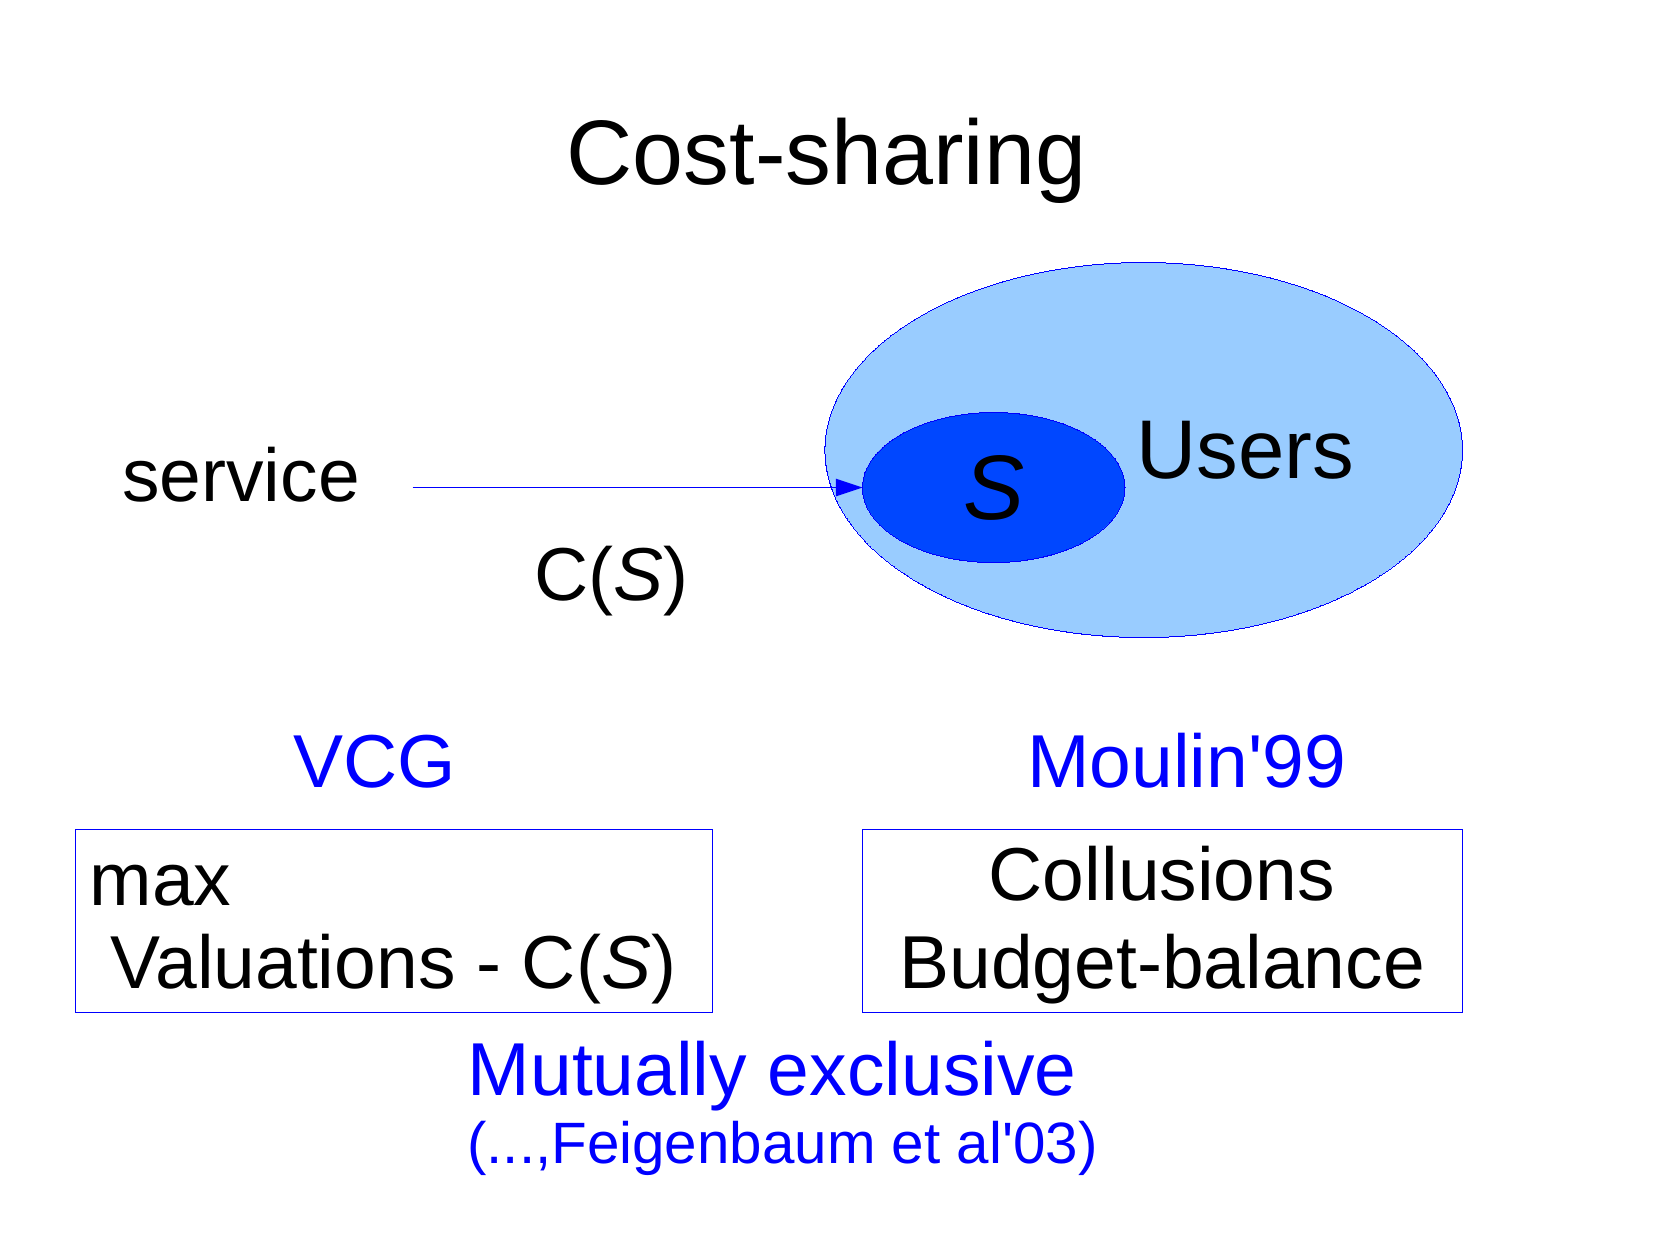

# Cost-sharing
Users
S
service
C(S)
VCG
max
Valuations - C(S)
Moulin'99
Budget-balance
Collusions
Mutually exclusive
(...,Feigenbaum et al'03)